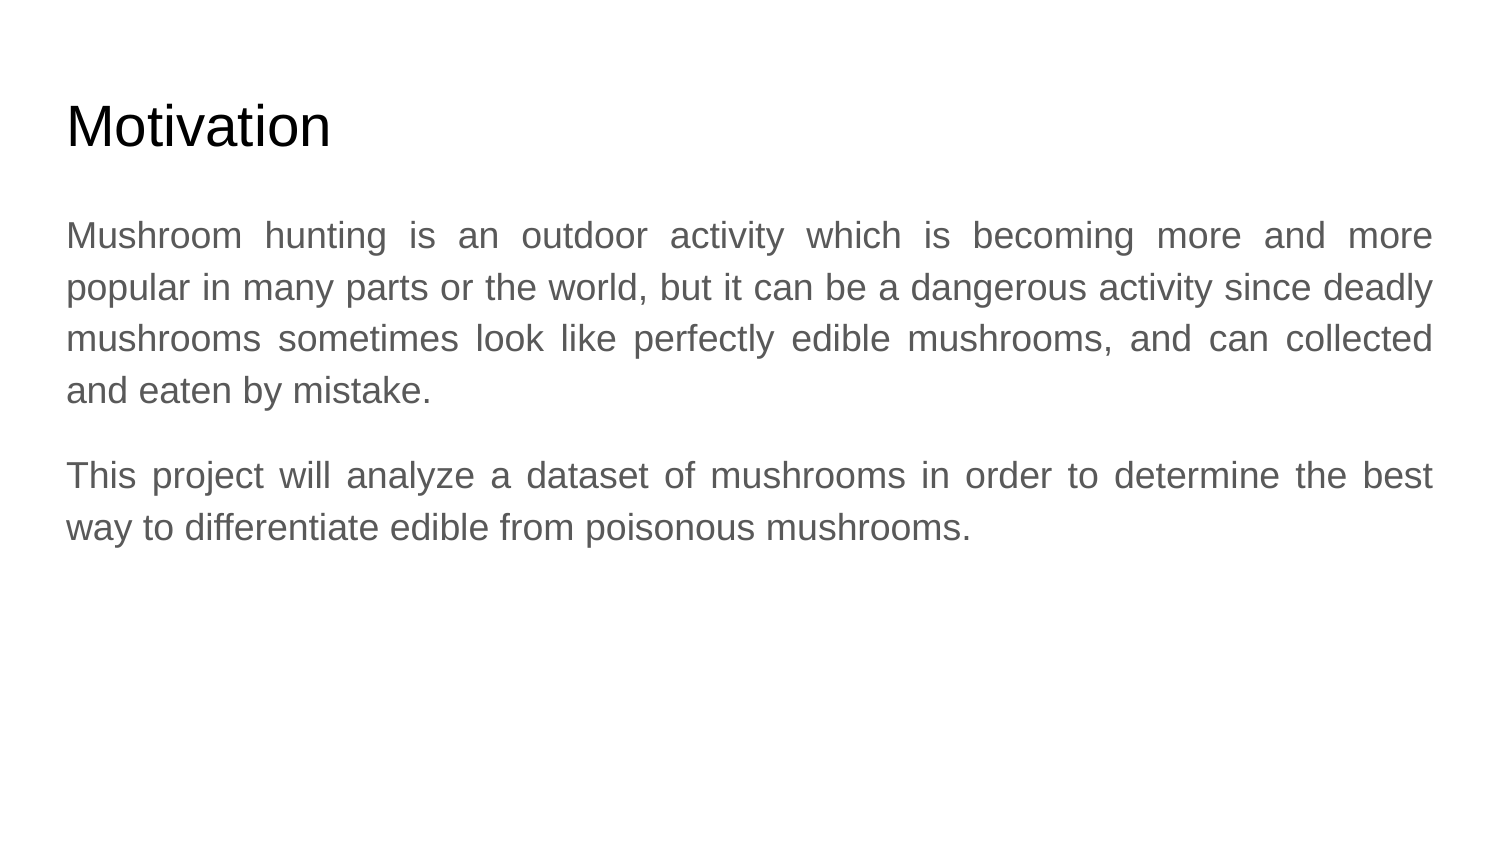

# Motivation
Mushroom hunting is an outdoor activity which is becoming more and more popular in many parts or the world, but it can be a dangerous activity since deadly mushrooms sometimes look like perfectly edible mushrooms, and can collected and eaten by mistake.
This project will analyze a dataset of mushrooms in order to determine the best way to differentiate edible from poisonous mushrooms.